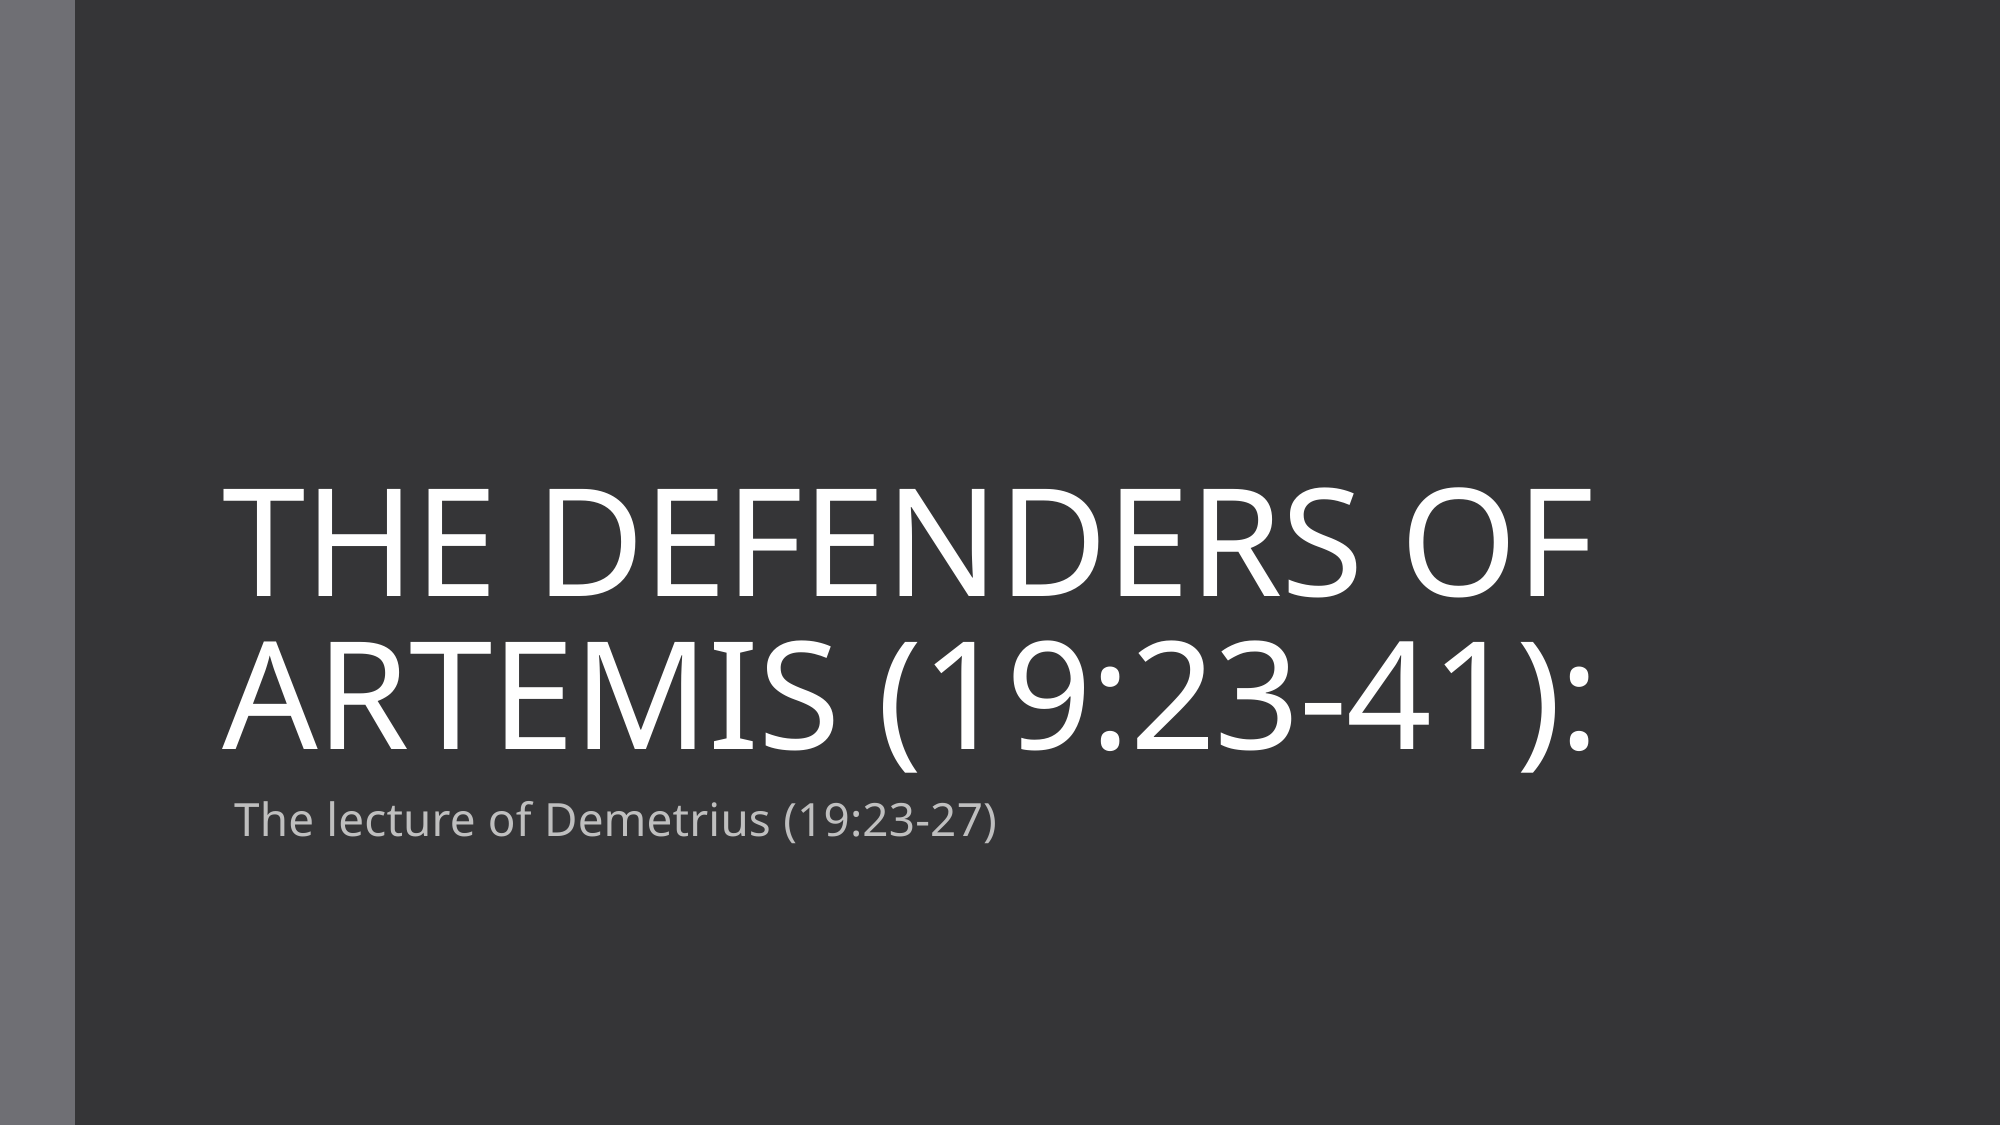

# THE DEFENDERS OF ARTEMIS (19:23-41):
 The lecture of Demetrius (19:23-27)